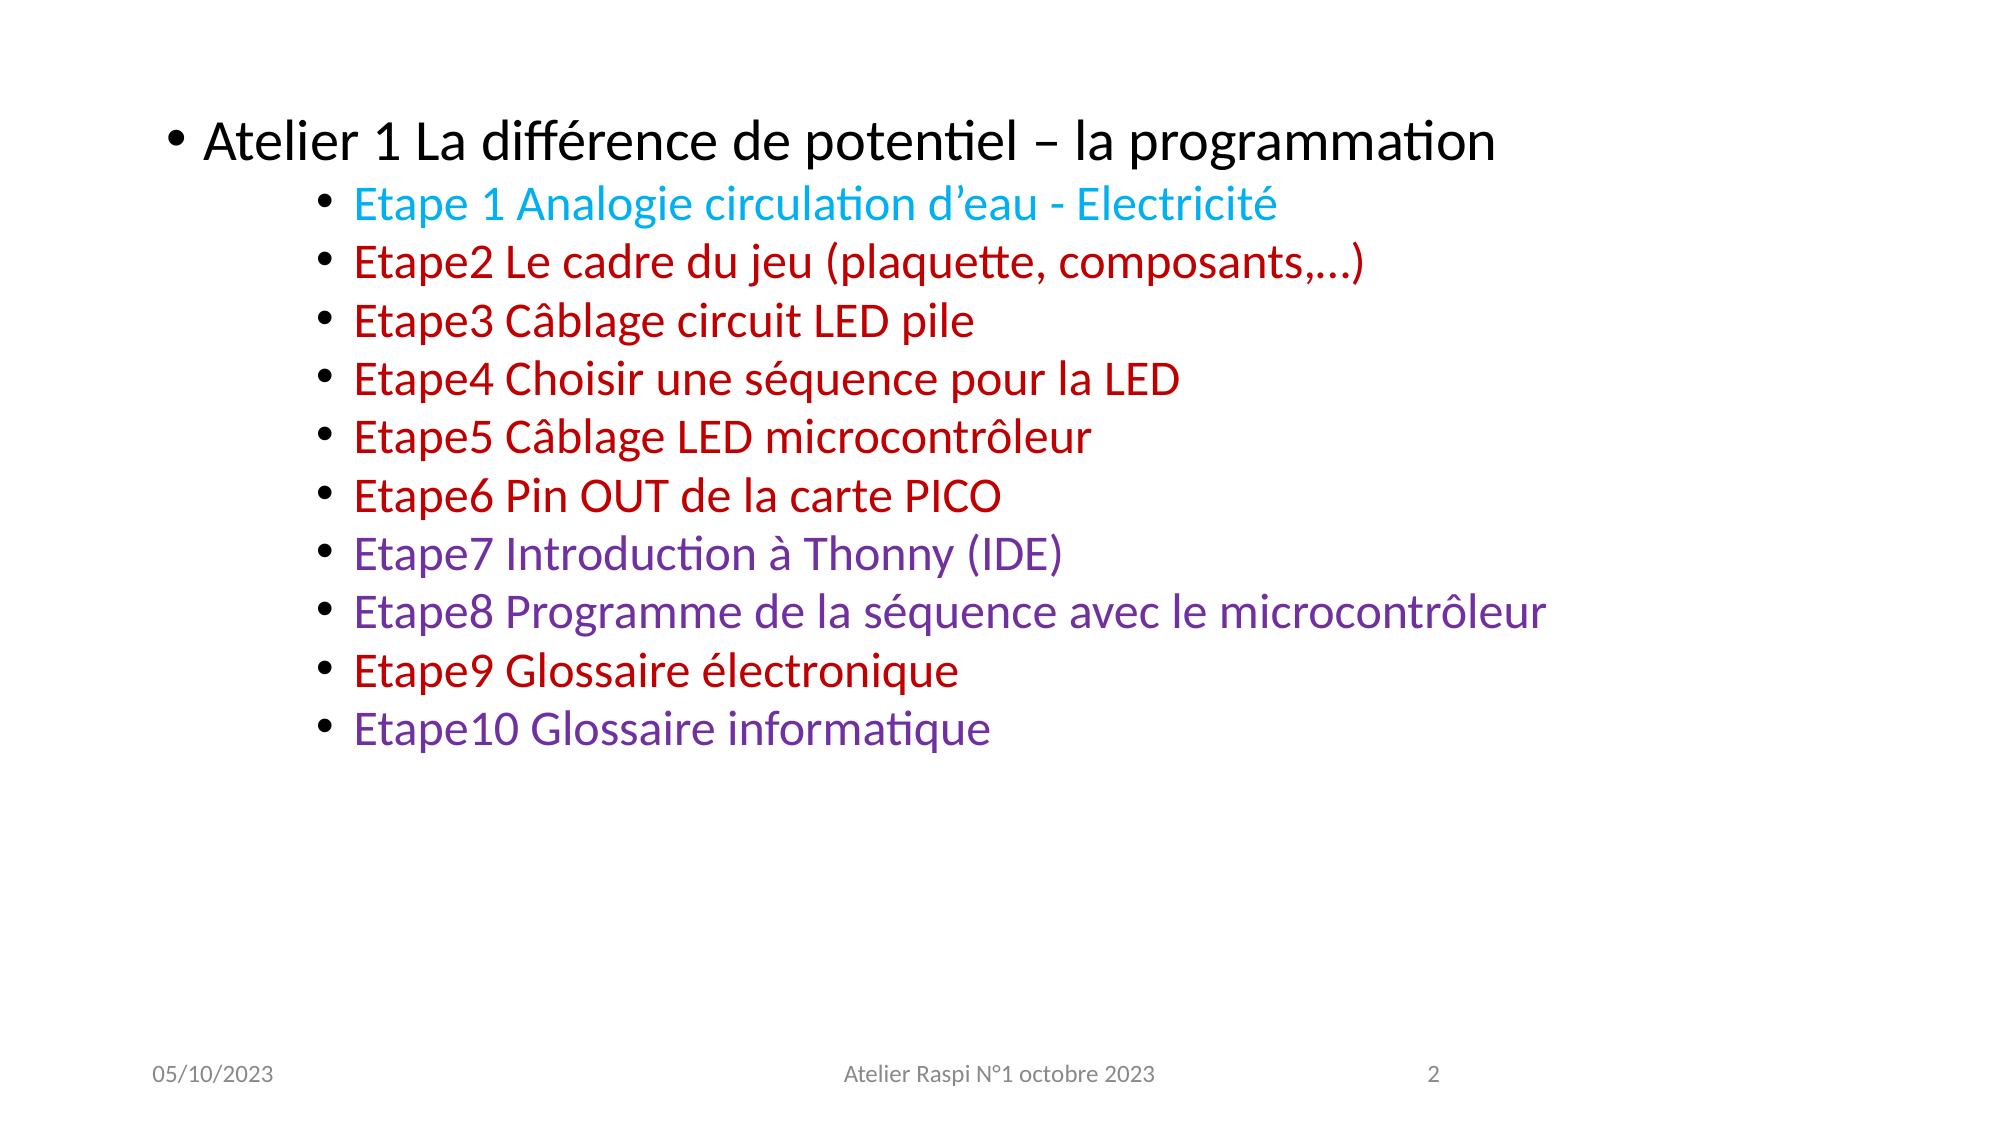

# Atelier 1 La différence de potentiel – la programmation
Etape 1 Analogie circulation d’eau - Electricité
Etape2 Le cadre du jeu (plaquette, composants,…)
Etape3 Câblage circuit LED pile
Etape4 Choisir une séquence pour la LED
Etape5 Câblage LED microcontrôleur
Etape6 Pin OUT de la carte PICO
Etape7 Introduction à Thonny (IDE)
Etape8 Programme de la séquence avec le microcontrôleur
Etape9 Glossaire électronique
Etape10 Glossaire informatique
05/10/2023
Atelier Raspi N°1 octobre 2023
2